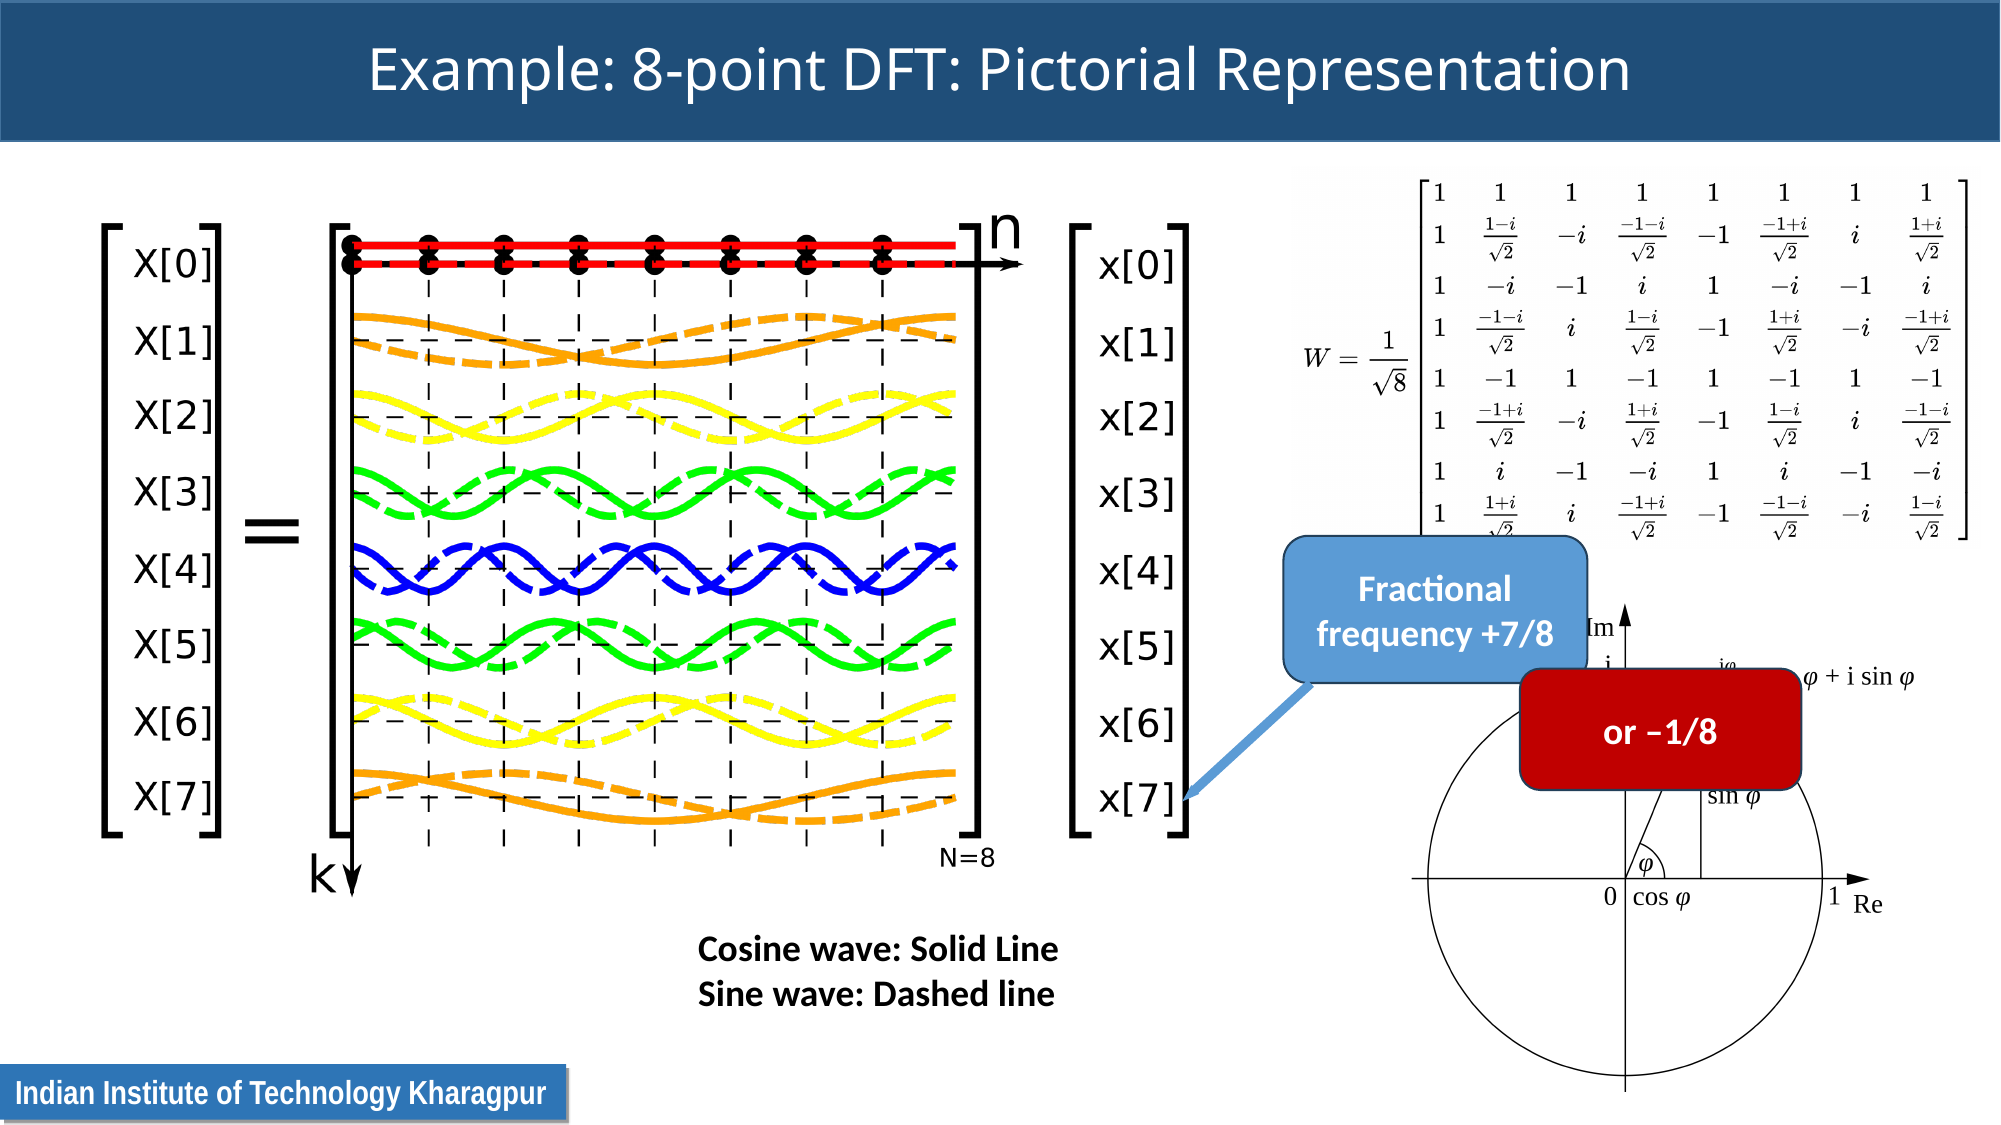

# Example: 8-point DFT: Pictorial Representation
Fractional frequency +7/8
or –1/8
Cosine wave: Solid Line
Sine wave: Dashed line